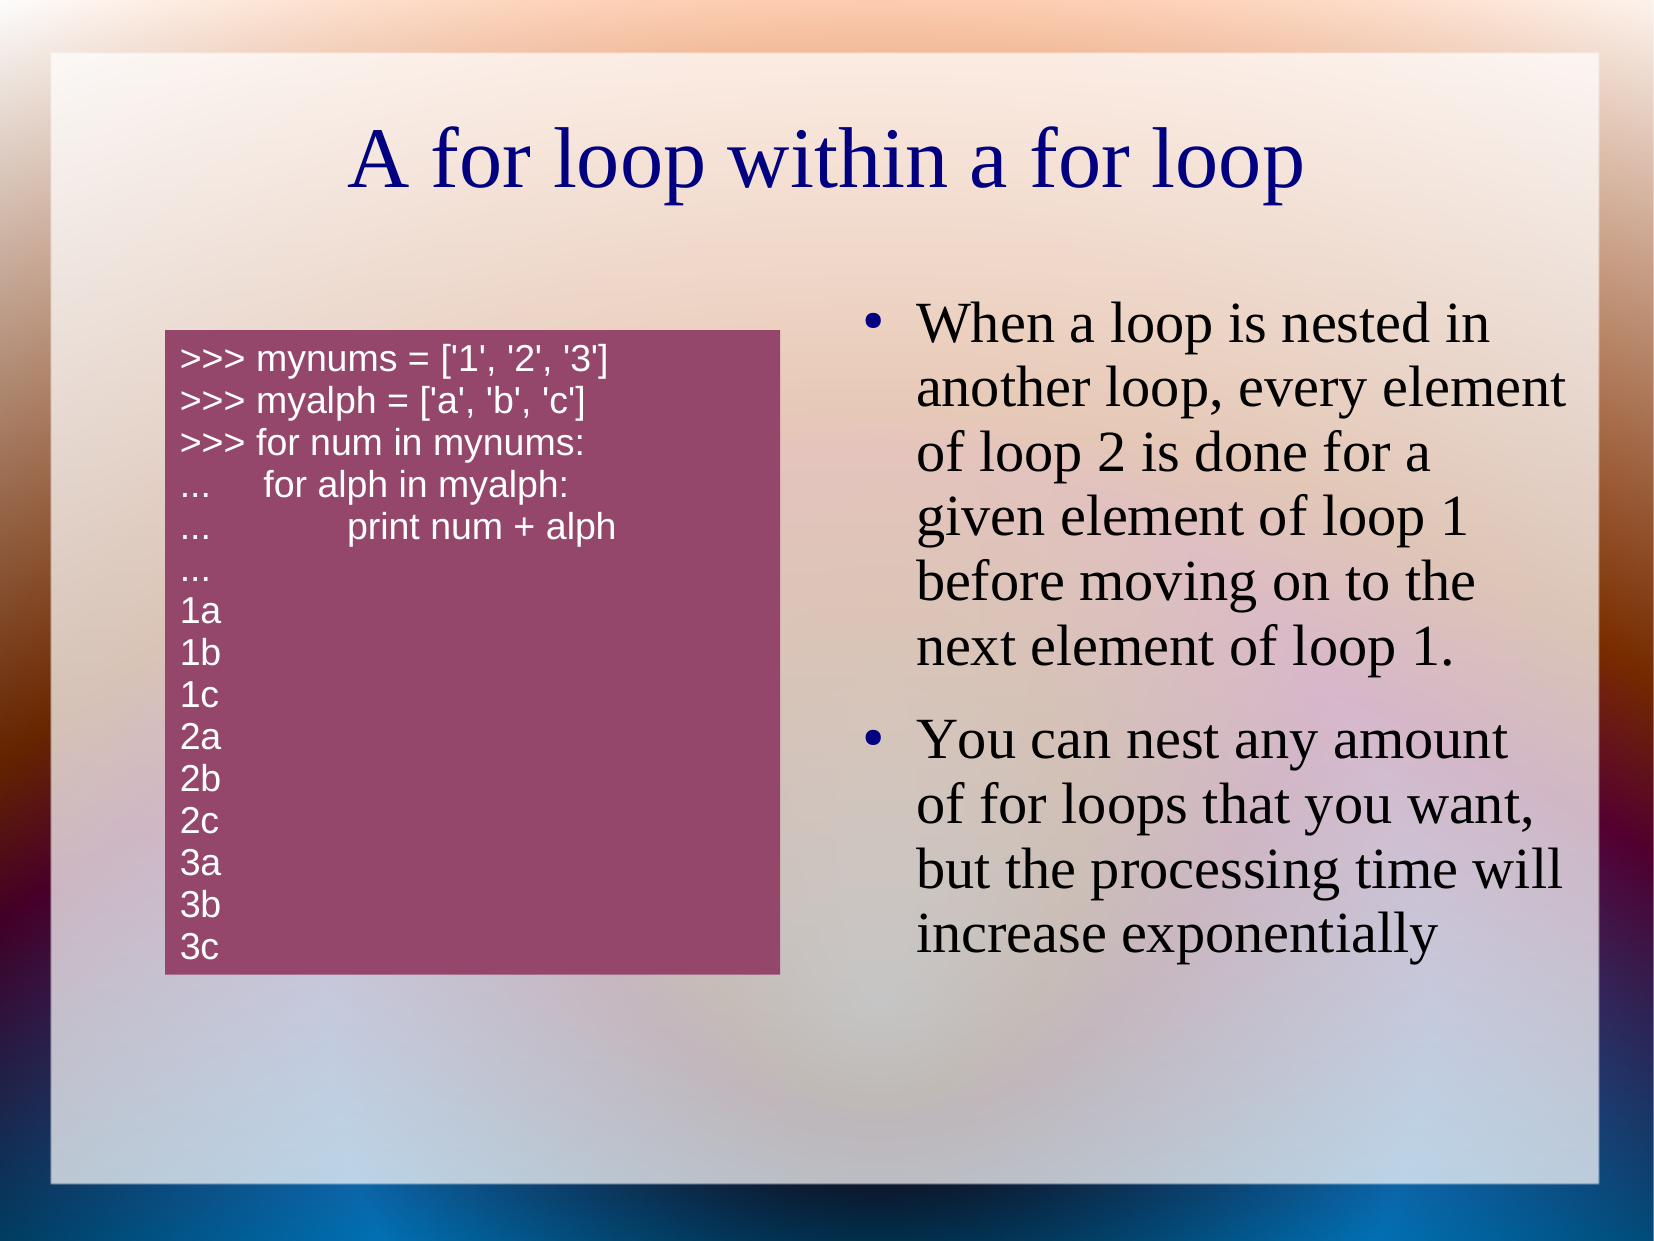

# A for loop within a for loop
When a loop is nested in another loop, every element of loop 2 is done for a given element of loop 1 before moving on to the next element of loop 1.
You can nest any amount of for loops that you want, but the processing time will increase exponentially
>>> mynums = ['1', '2', '3']
>>> myalph = ['a', 'b', 'c']
>>> for num in mynums:
... for alph in myalph:
... print num + alph
...
1a
1b
1c
2a
2b
2c
3a
3b
3c